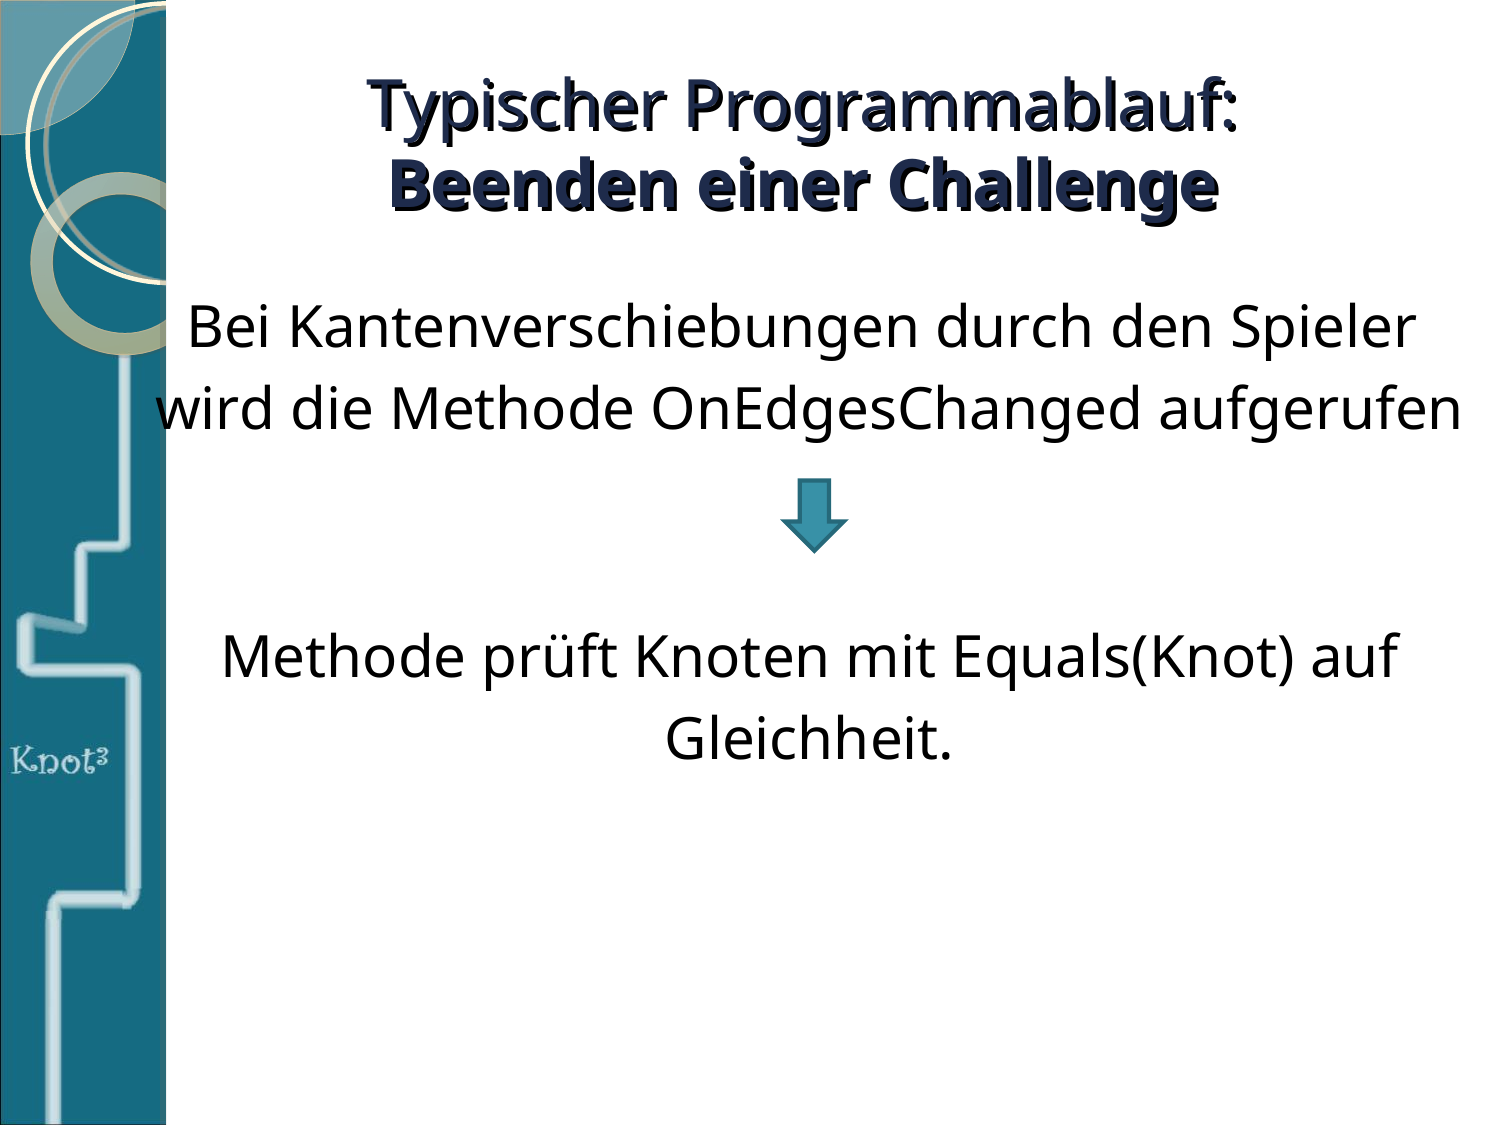

# Typischer Programmablauf: Beenden einer Challenge
Bei Kantenverschiebungen durch den Spieler
wird die Methode OnEdgesChanged aufgerufen
Methode prüft Knoten mit Equals(Knot) auf
Gleichheit.